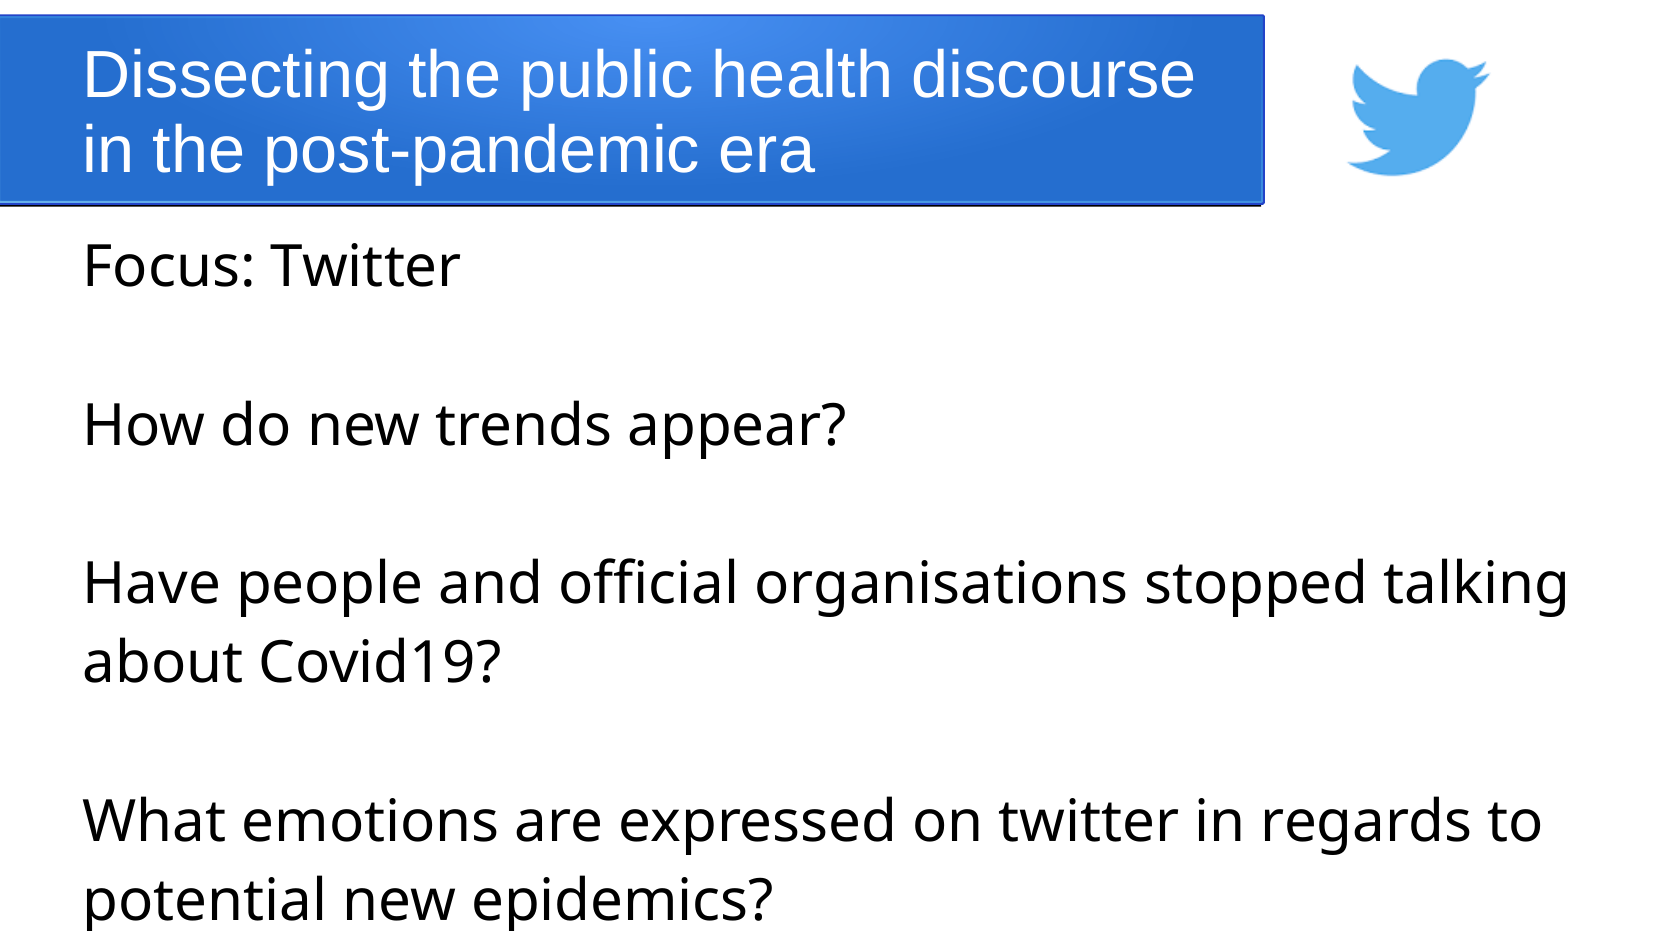

# Dissecting the public health discourse in the post-pandemic era
Focus: Twitter
How do new trends appear?
Have people and official organisations stopped talking about Covid19?
What emotions are expressed on twitter in regards to potential new epidemics?